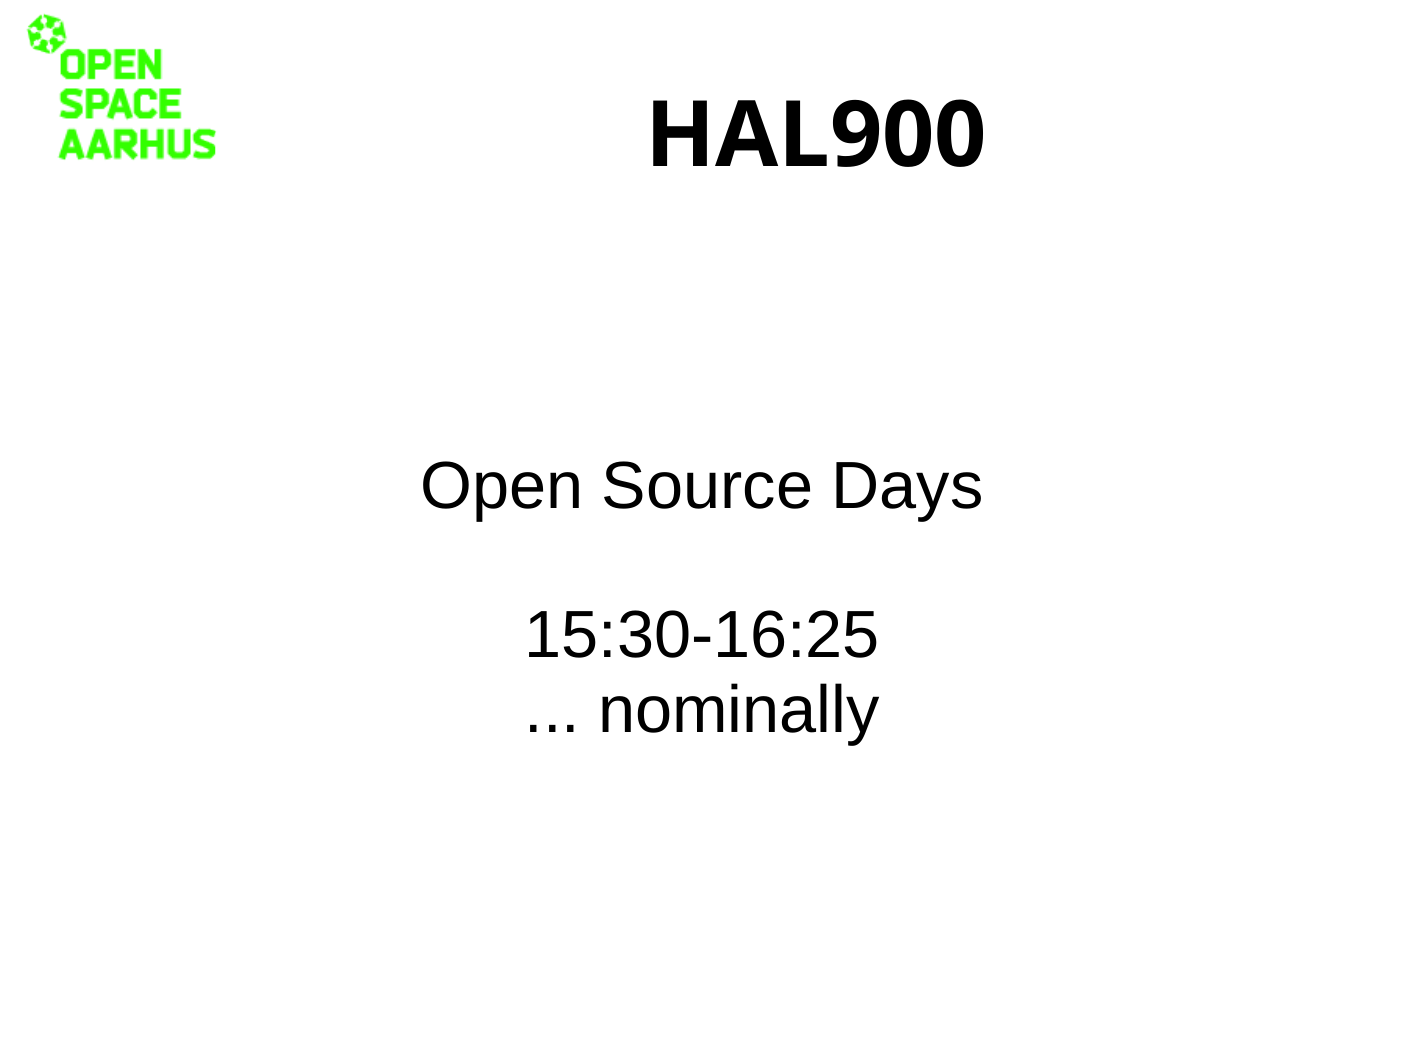

# HAL900
Open Source Days
15:30-16:25
... nominally